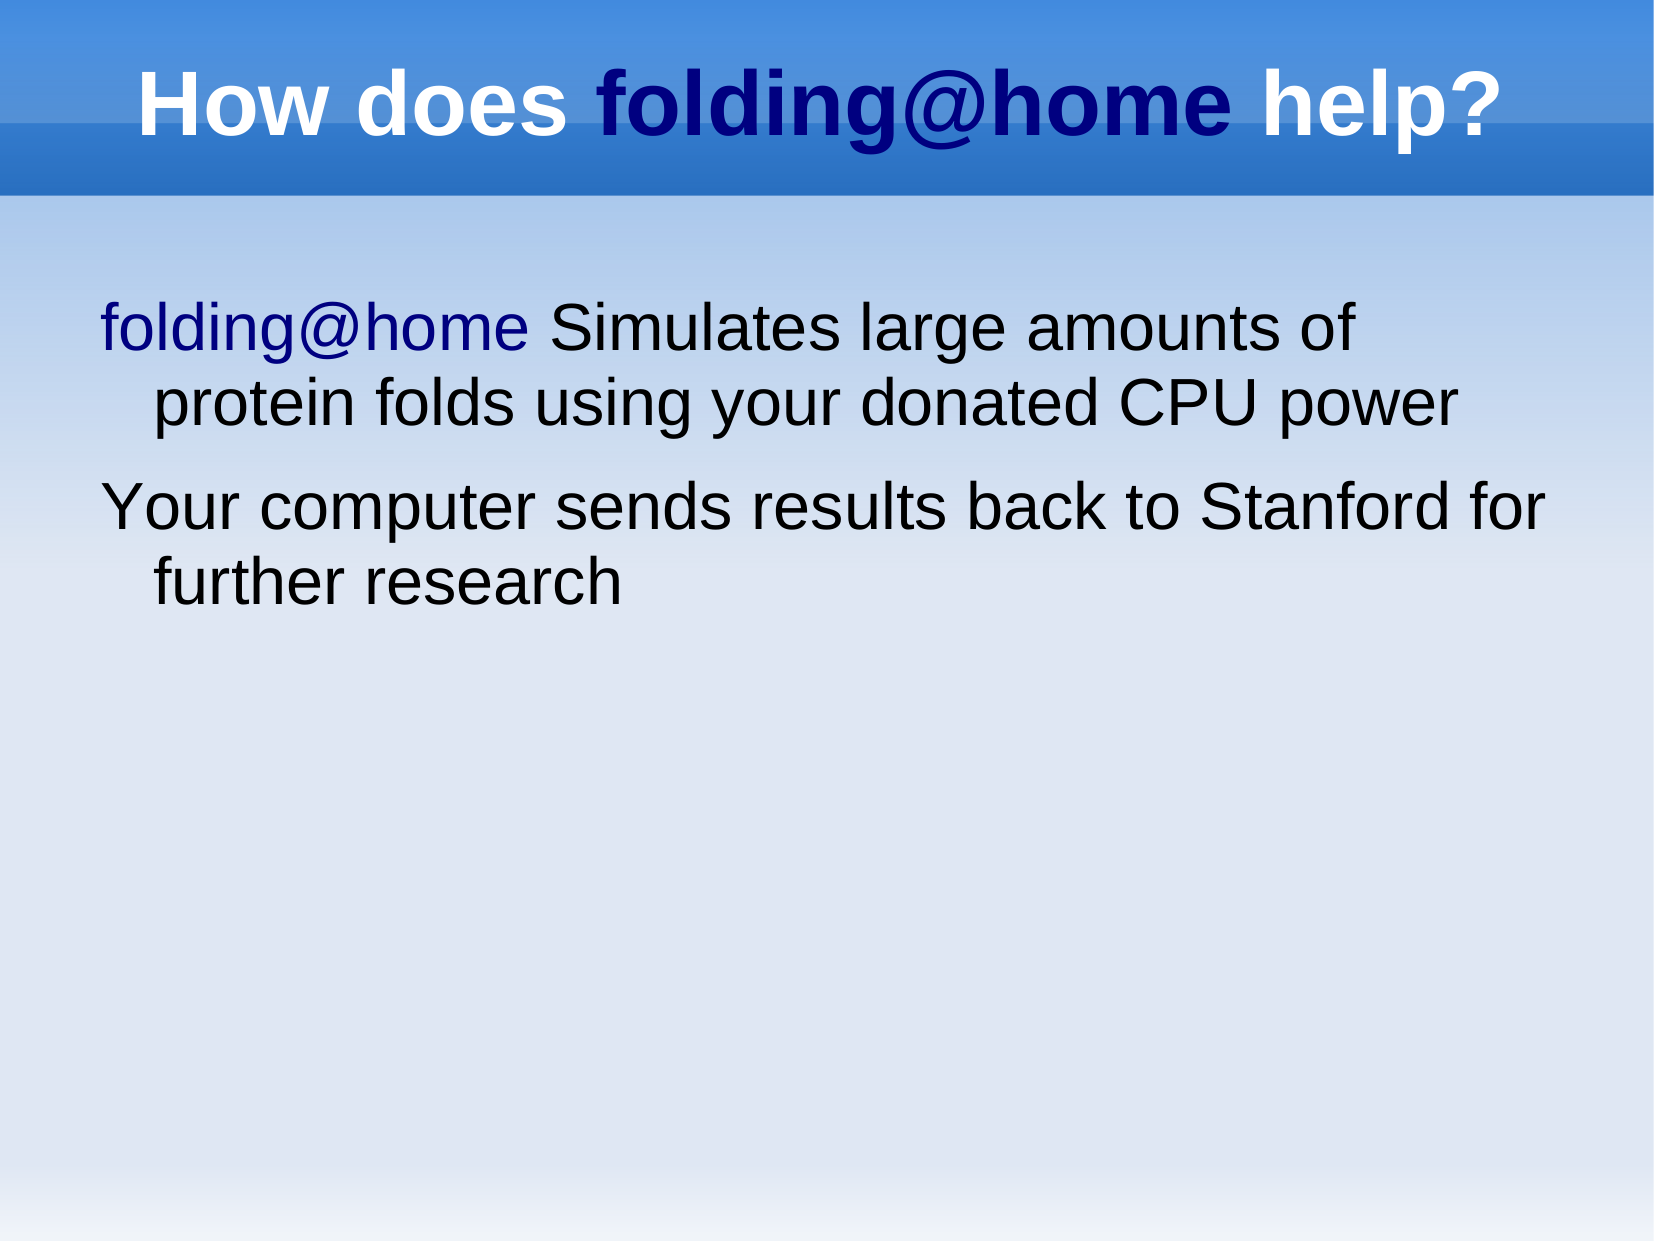

# How does folding@home help?
folding@home Simulates large amounts of protein folds using your donated CPU power
Your computer sends results back to Stanford for further research